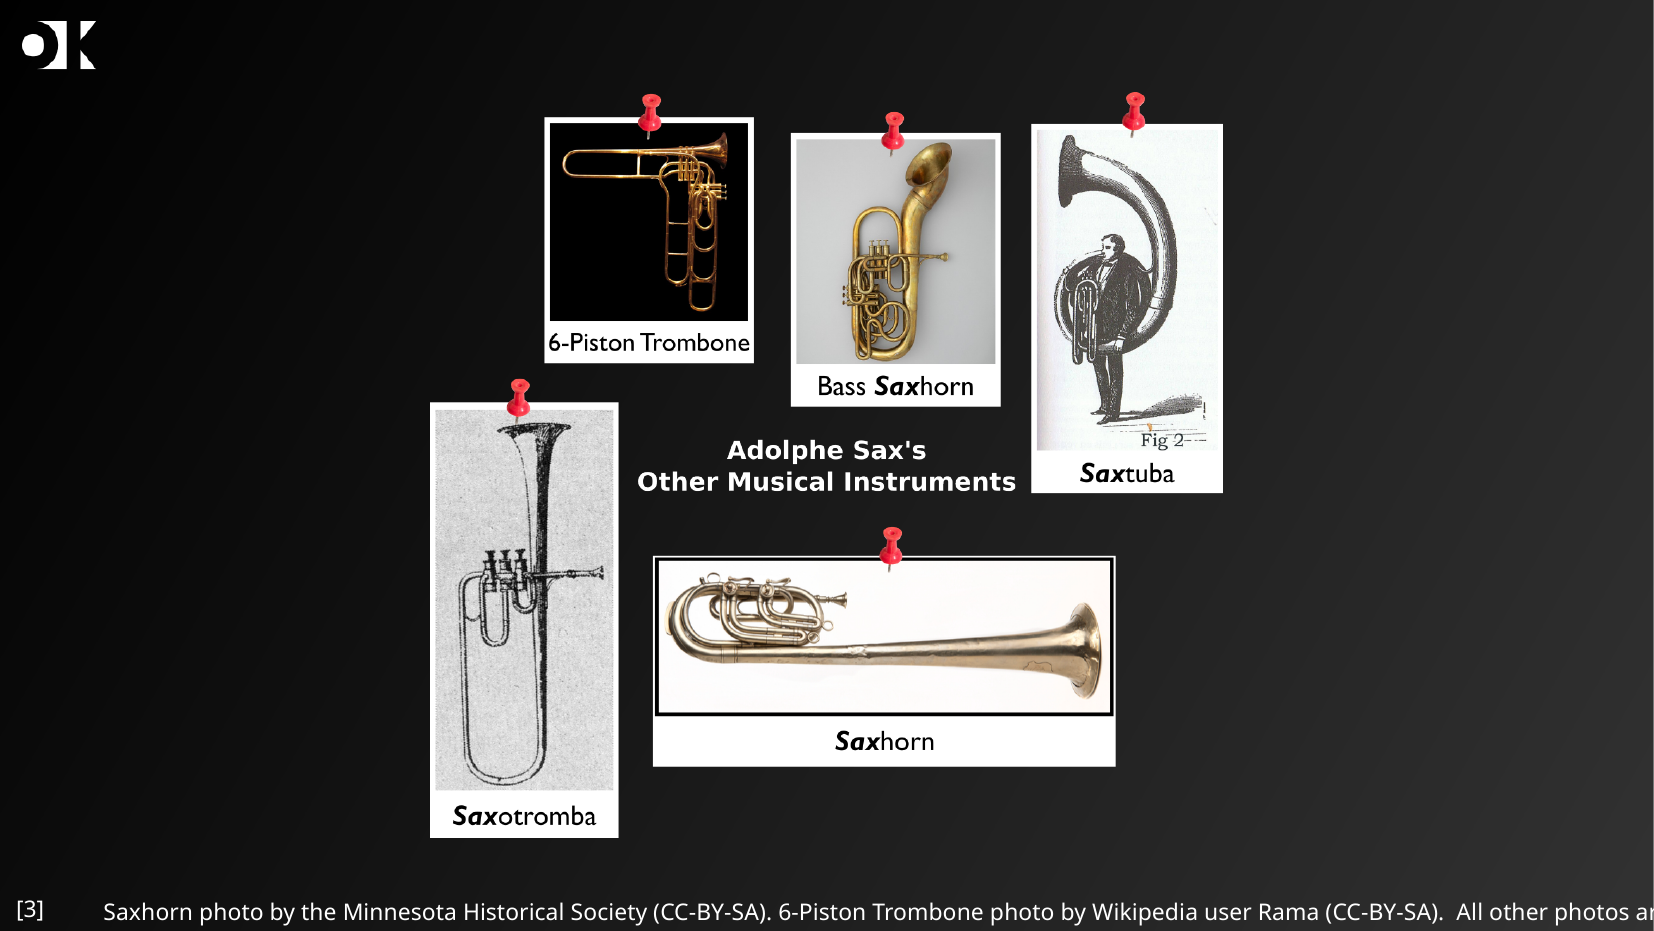

[3]
Saxhorn photo by the Minnesota Historical Society (CC-BY-SA). 6-Piston Trombone photo by Wikipedia user Rama (CC-BY-SA). All other photos are public domain.